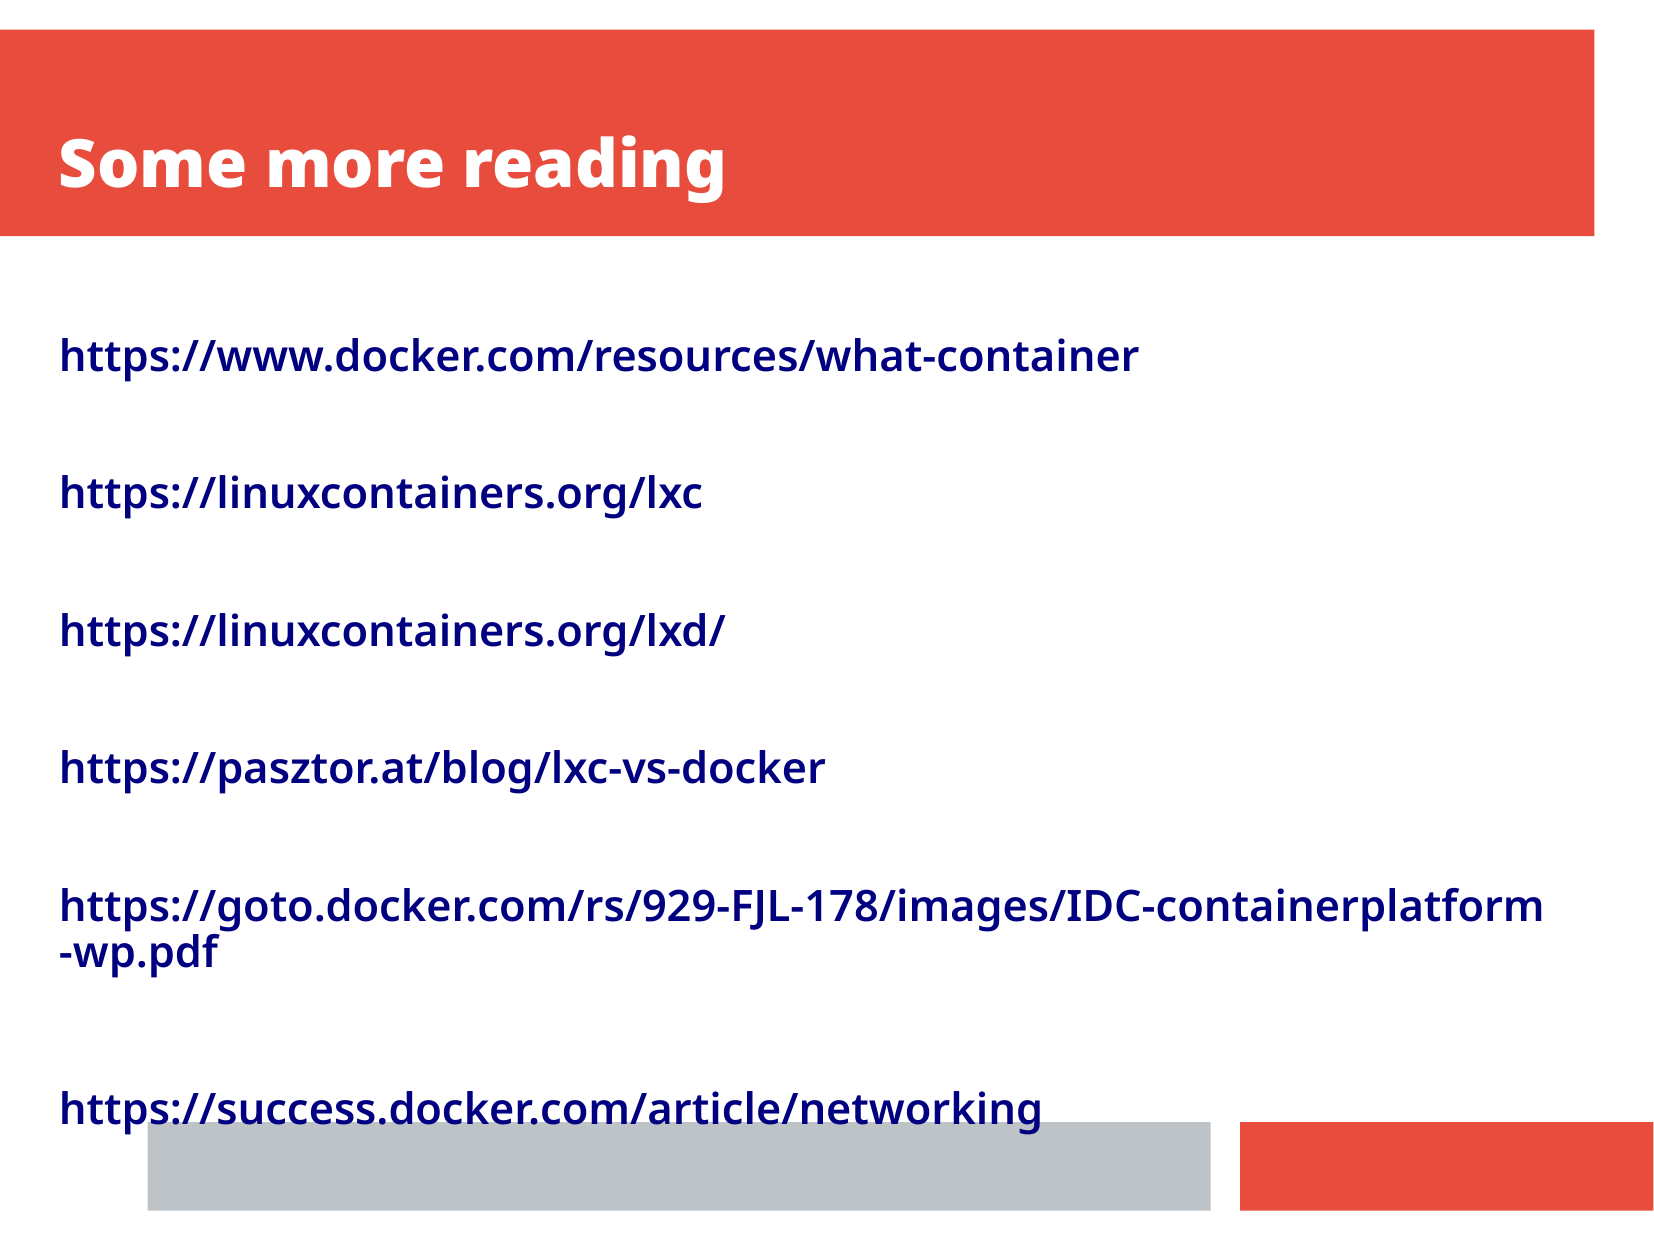

# Some more reading
https://www.docker.com/resources/what-container
https://linuxcontainers.org/lxc
https://linuxcontainers.org/lxd/
https://pasztor.at/blog/lxc-vs-docker
https://goto.docker.com/rs/929-FJL-178/images/IDC-containerplatform-wp.pdf
https://success.docker.com/article/networking